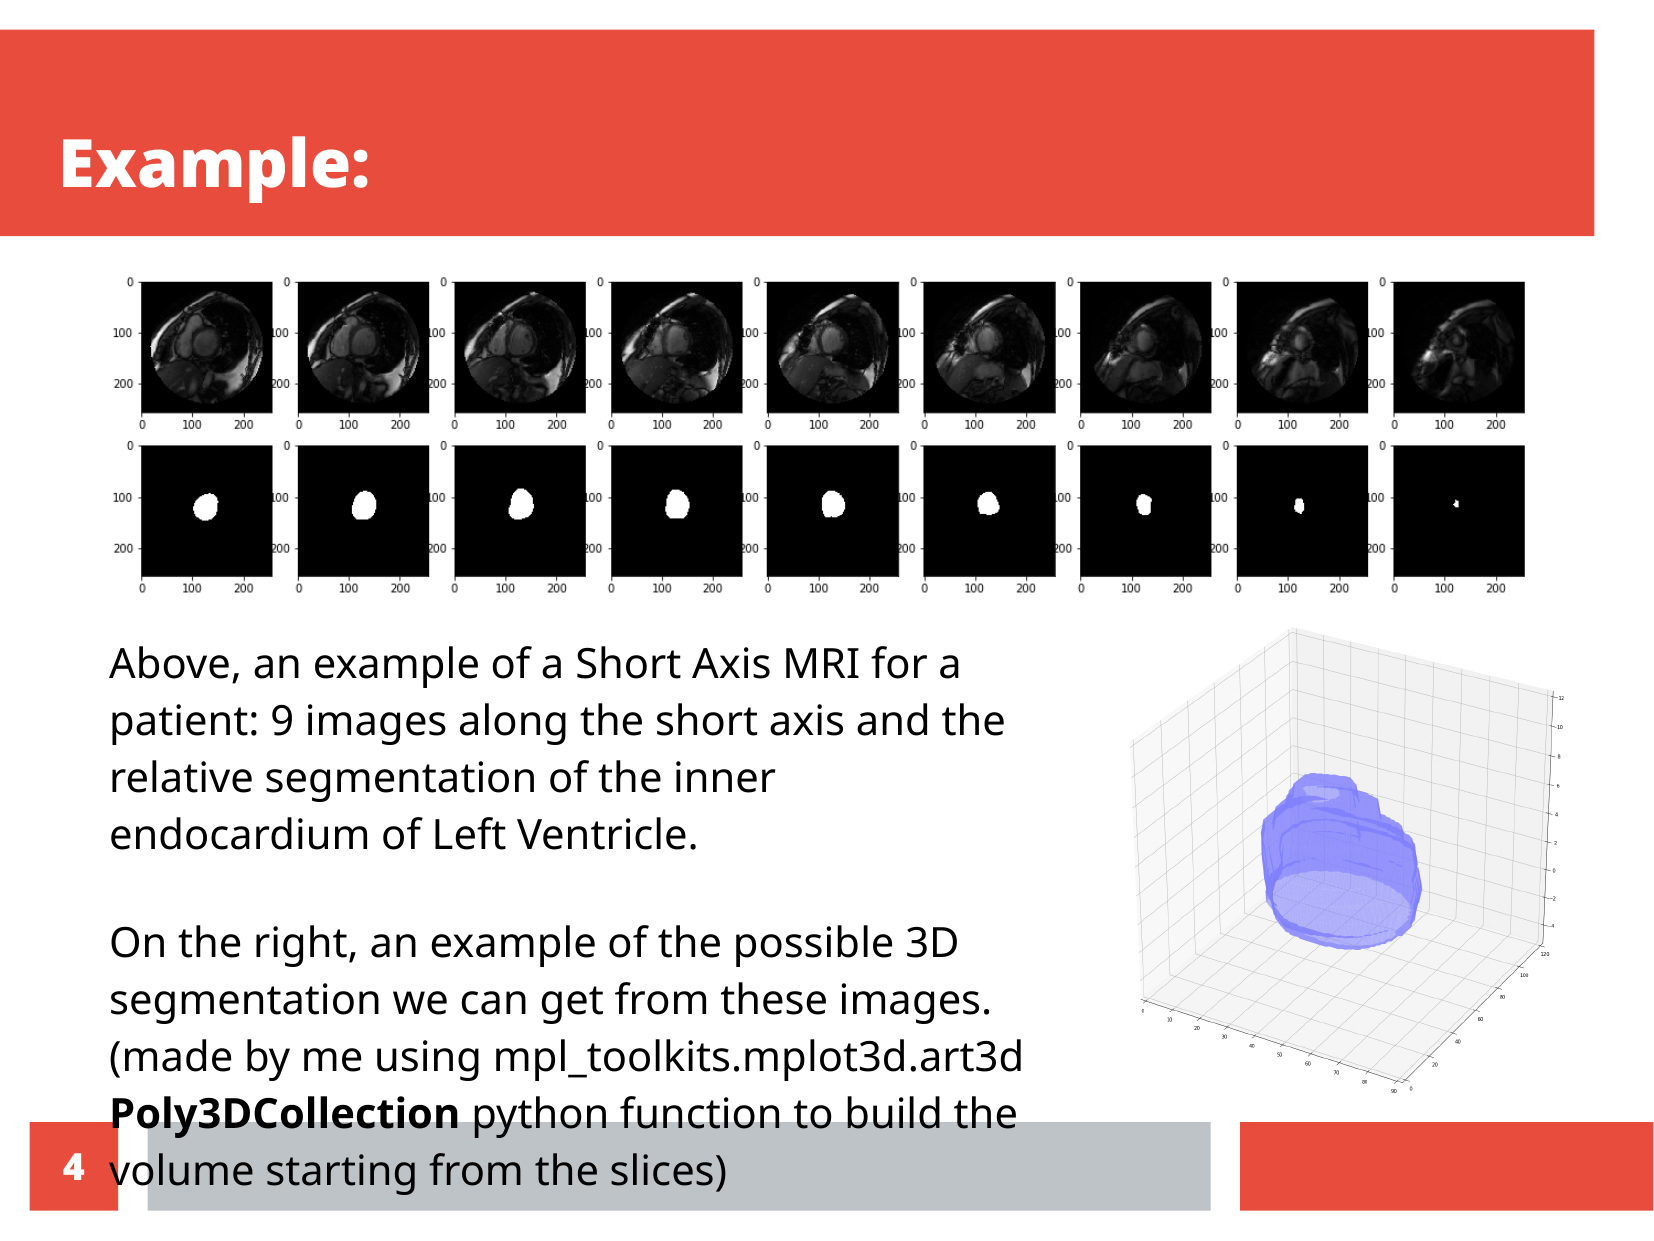

# Example:
Above, an example of a Short Axis MRI for a patient: 9 images along the short axis and the relative segmentation of the inner endocardium of Left Ventricle.
On the right, an example of the possible 3D segmentation we can get from these images.
(made by me using mpl_toolkits.mplot3d.art3d Poly3DCollection python function to build the volume starting from the slices)
4